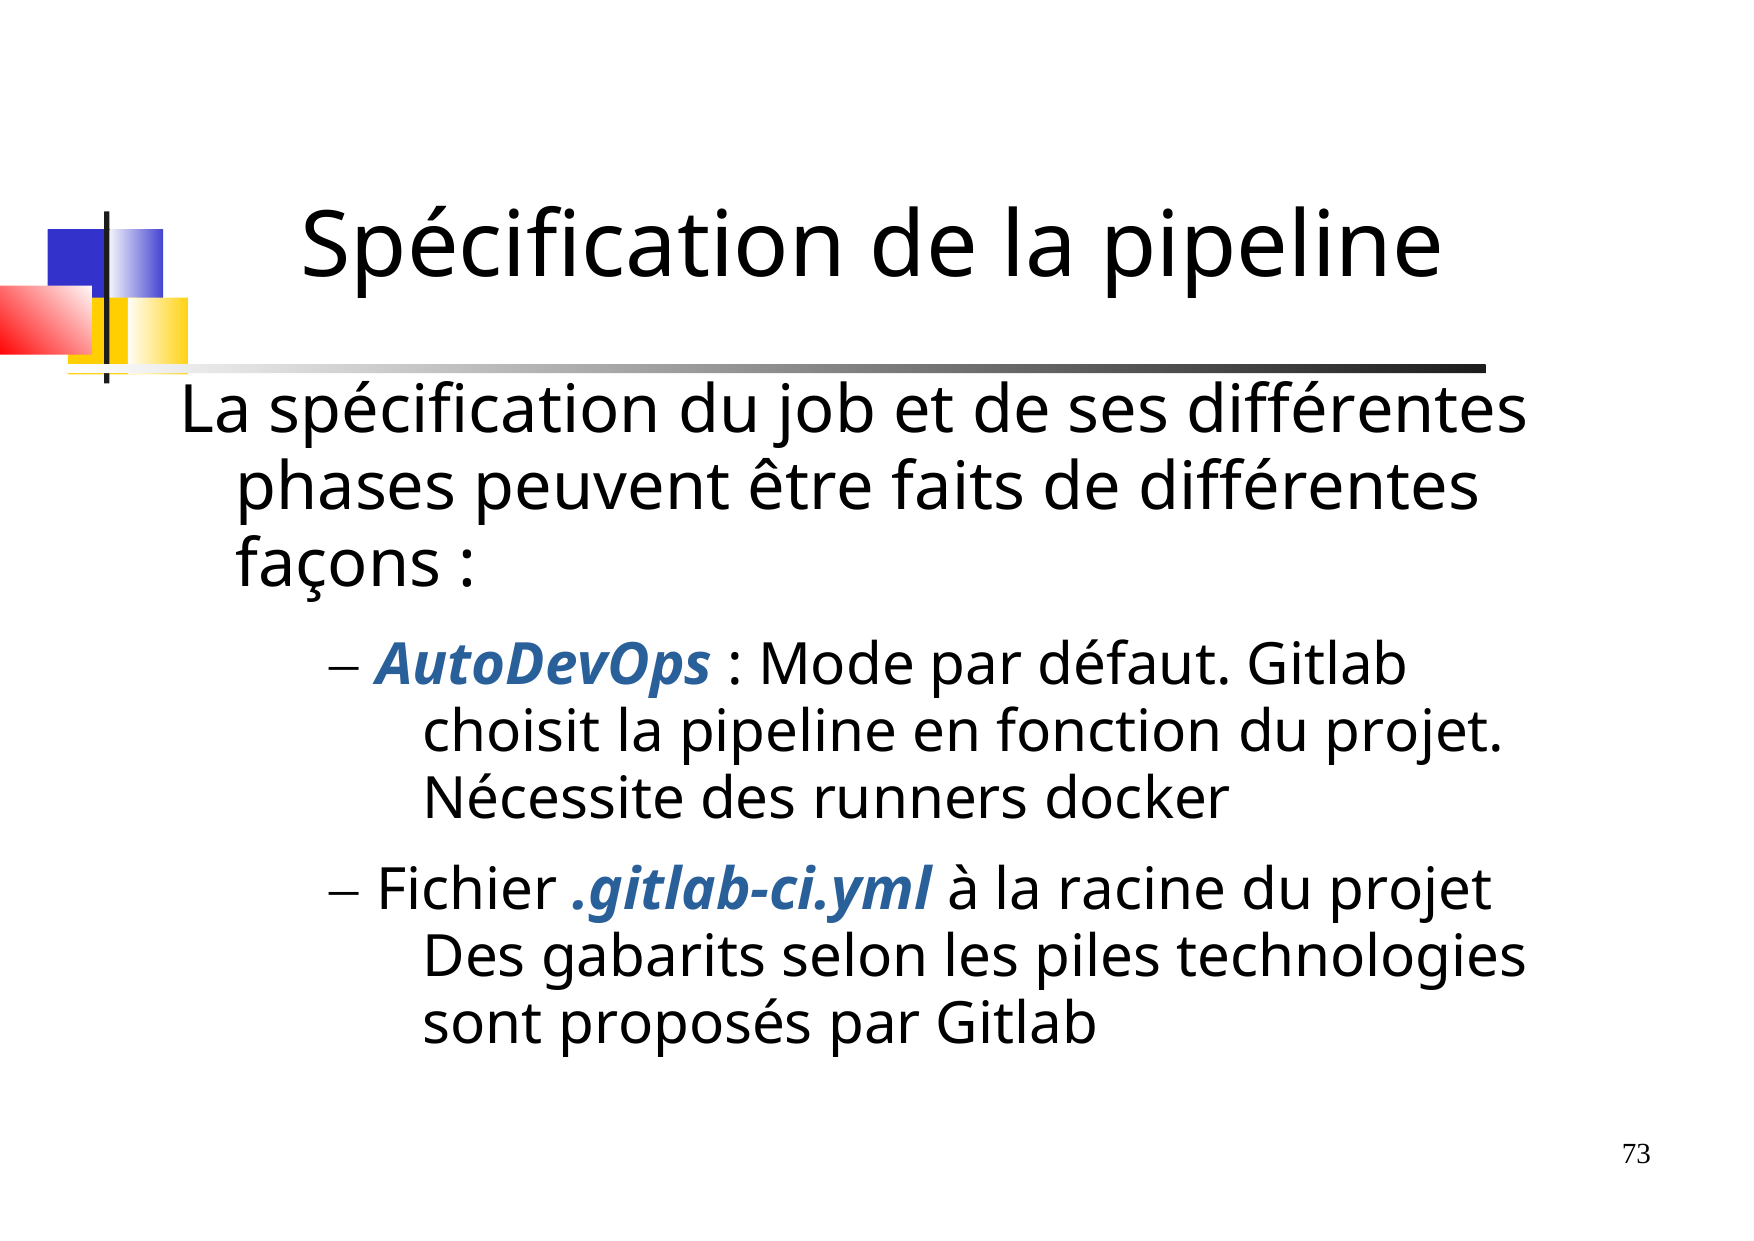

# Spécification de la pipeline
La spécification du job et de ses différentes phases peuvent être faits de différentes façons :
AutoDevOps : Mode par défaut. Gitlab choisit la pipeline en fonction du projet.
Nécessite des runners docker
Fichier .gitlab-ci.yml à la racine du projet
Des gabarits selon les piles technologies sont proposés par Gitlab